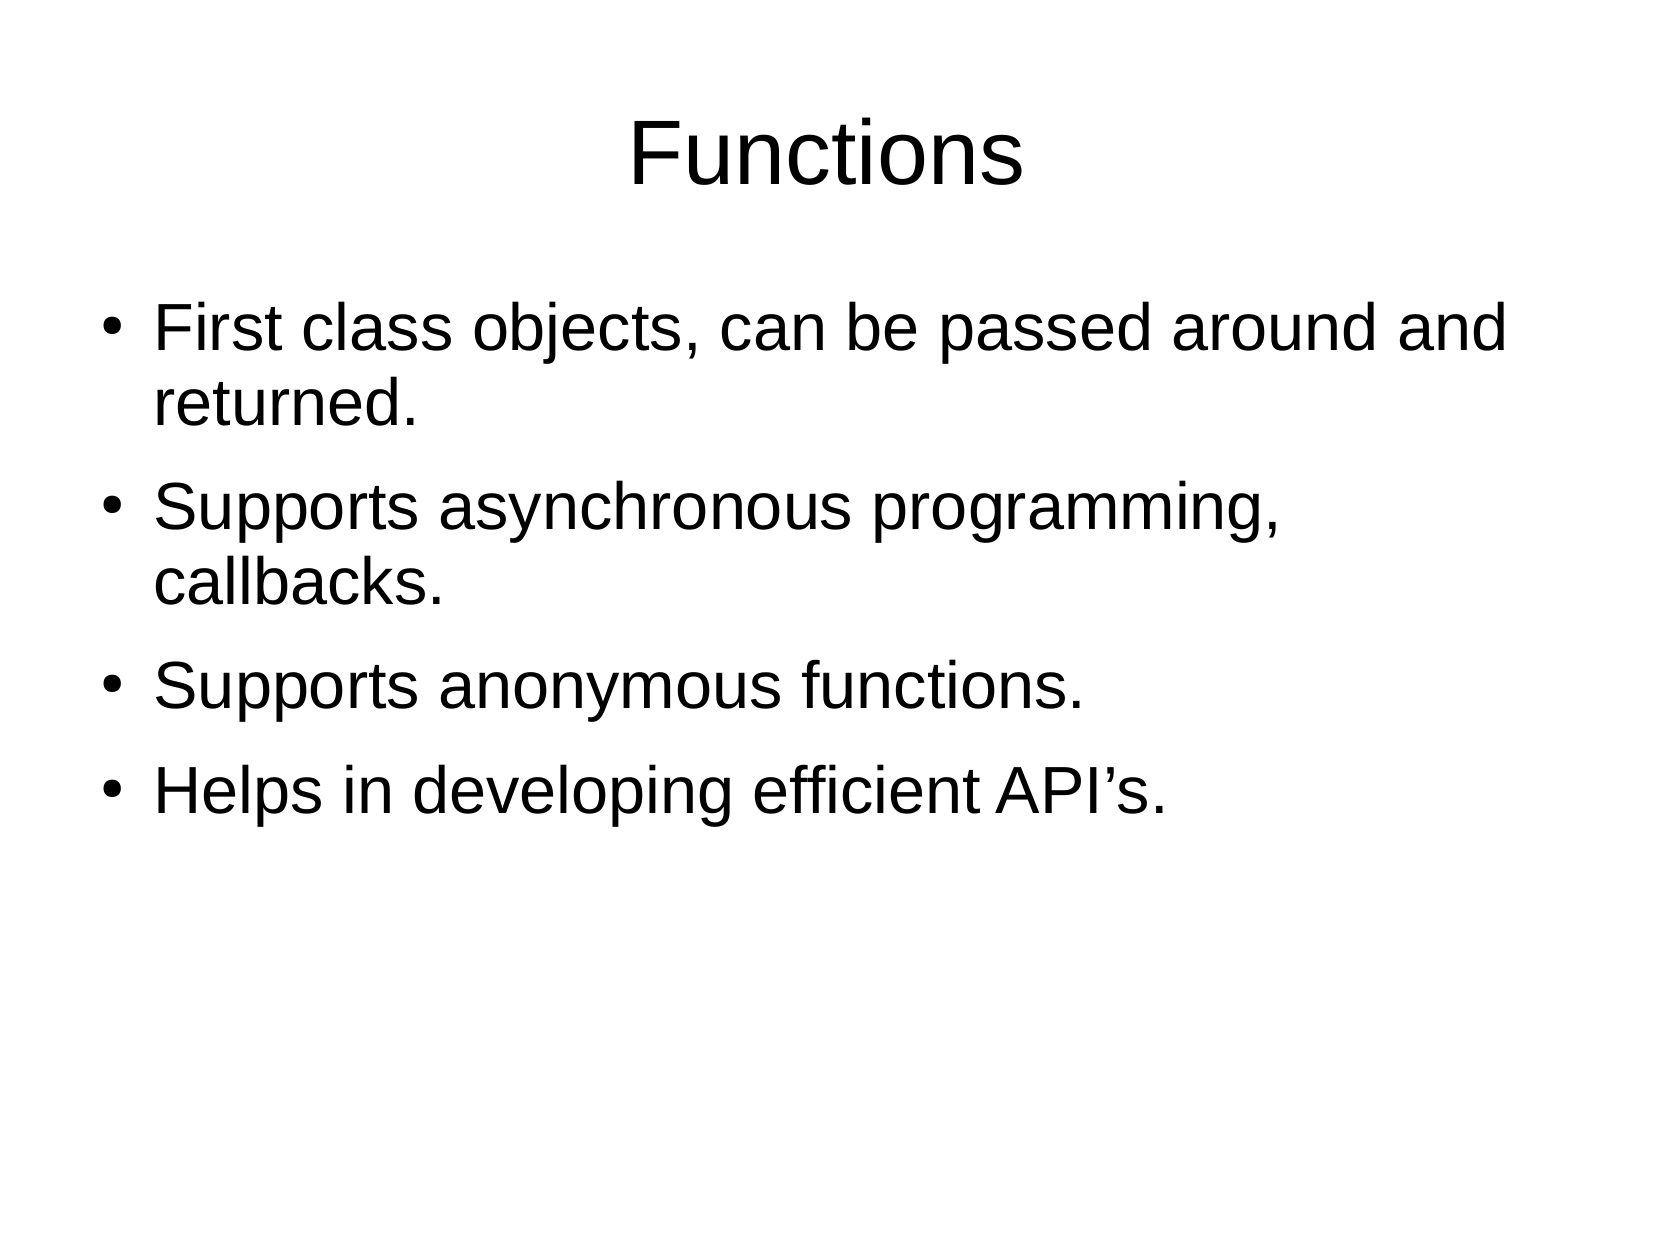

# Functions
First class objects, can be passed around and returned.
Supports asynchronous programming, callbacks.
Supports anonymous functions.
Helps in developing efficient API’s.